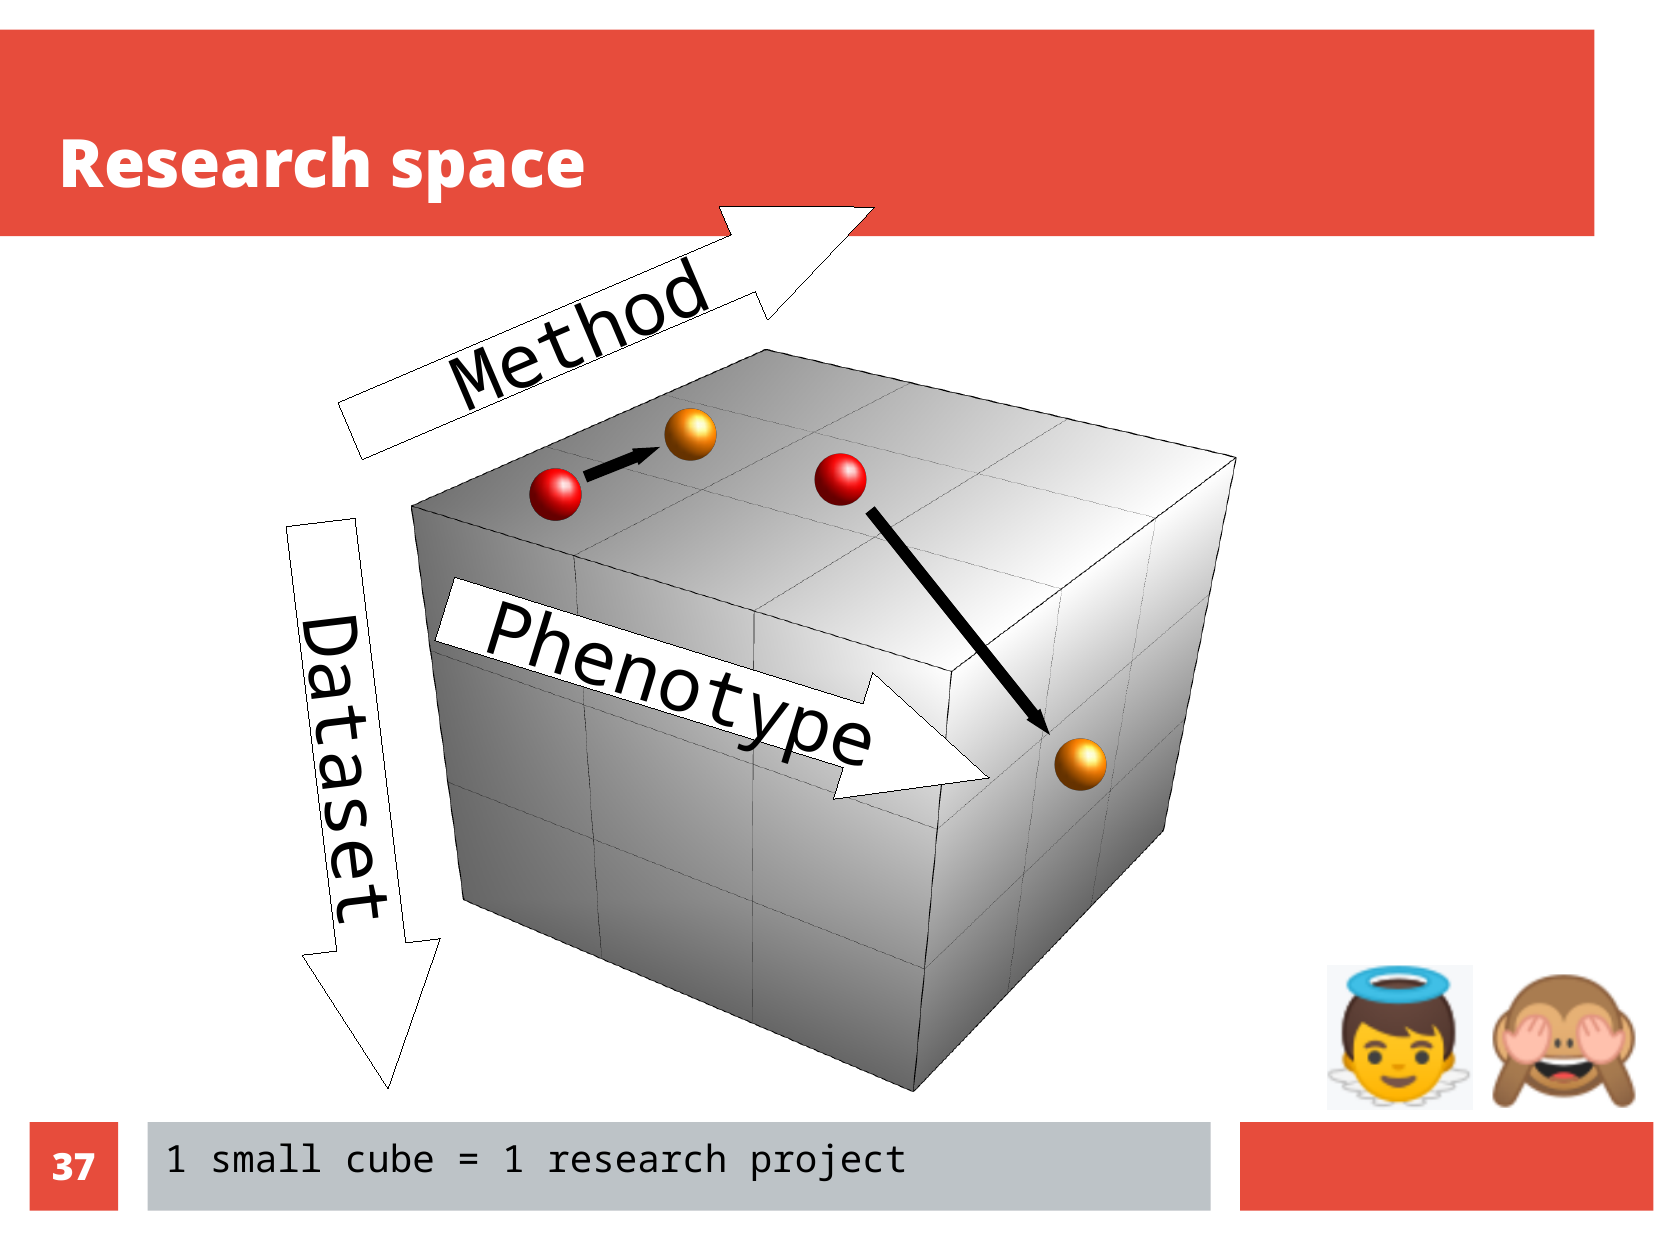

# Research space
Method
Phenotype
Dataset
37
1 small cube = 1 research project